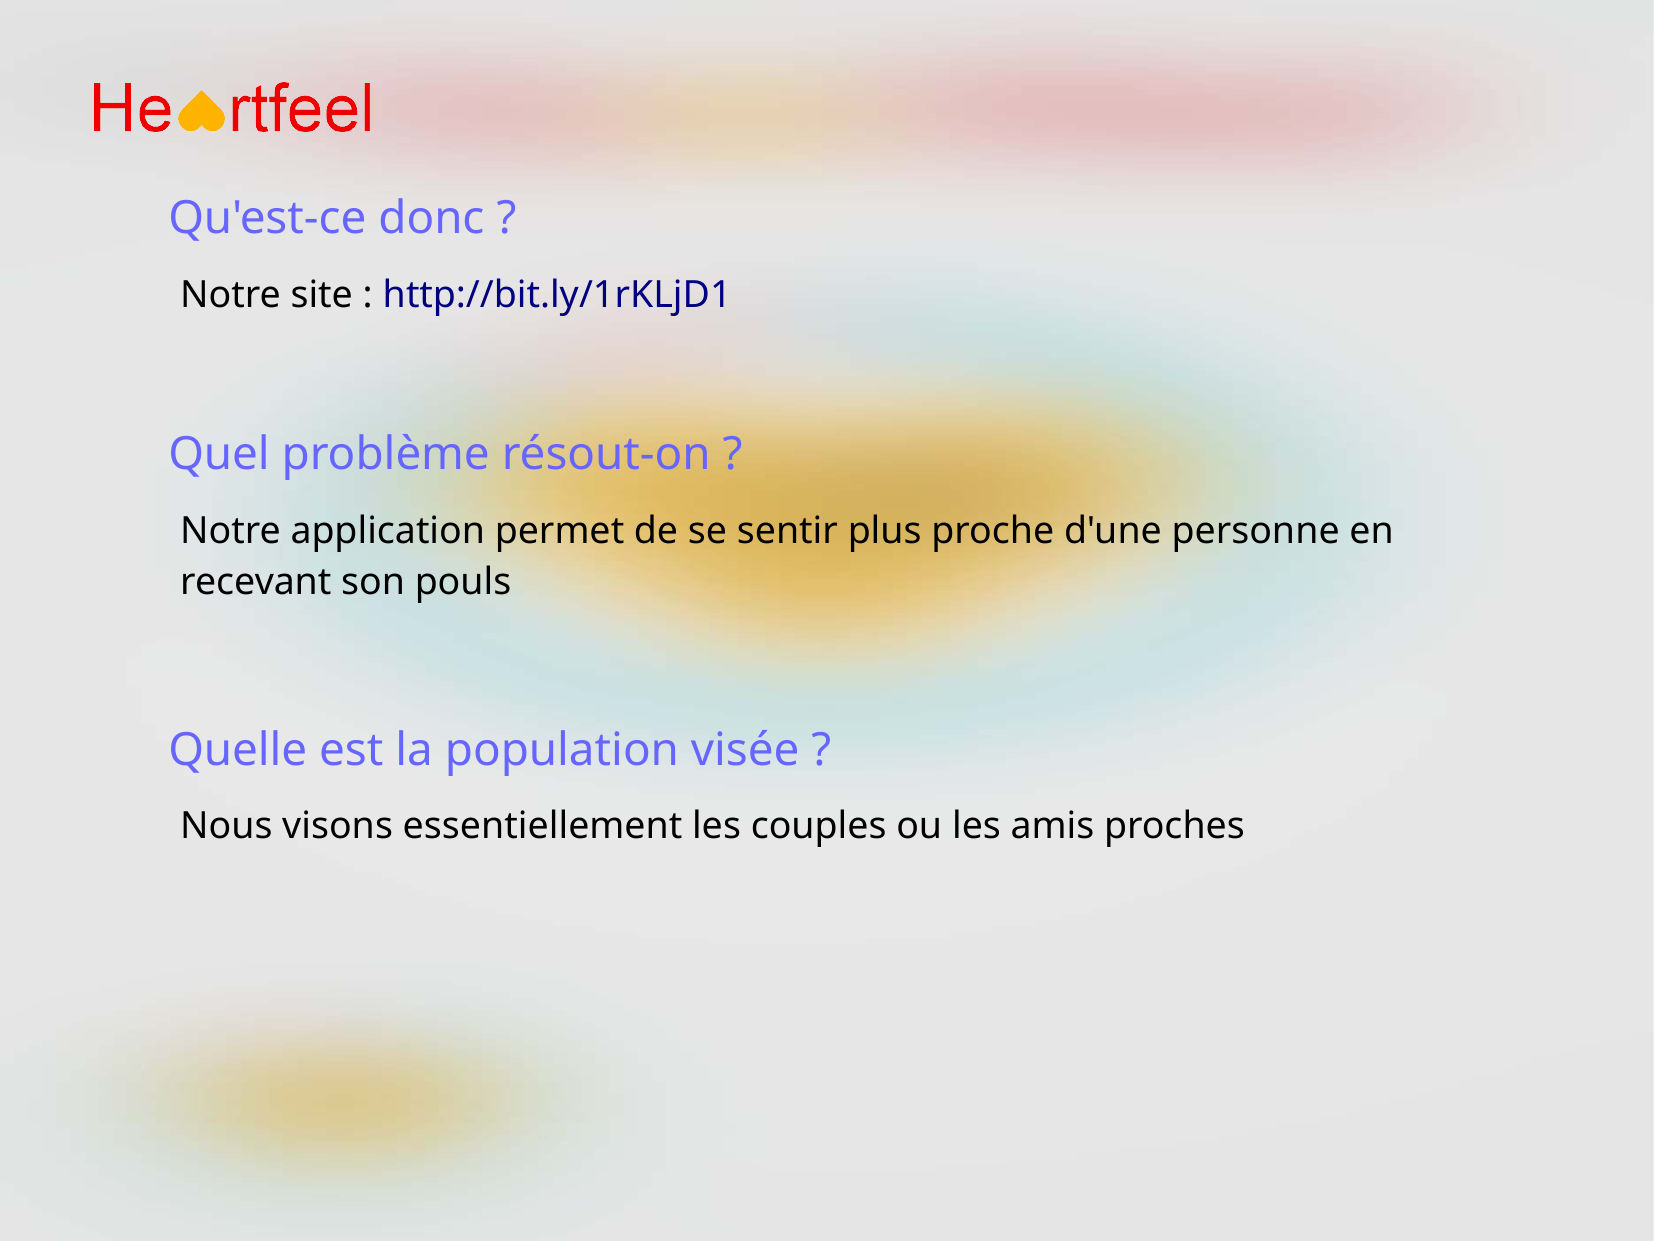

Qu'est-ce donc ?
Notre site : http://bit.ly/1rKLjD1
Quel problème résout-on ?
Notre application permet de se sentir plus proche d'une personne en recevant son pouls
Quelle est la population visée ?
Nous visons essentiellement les couples ou les amis proches